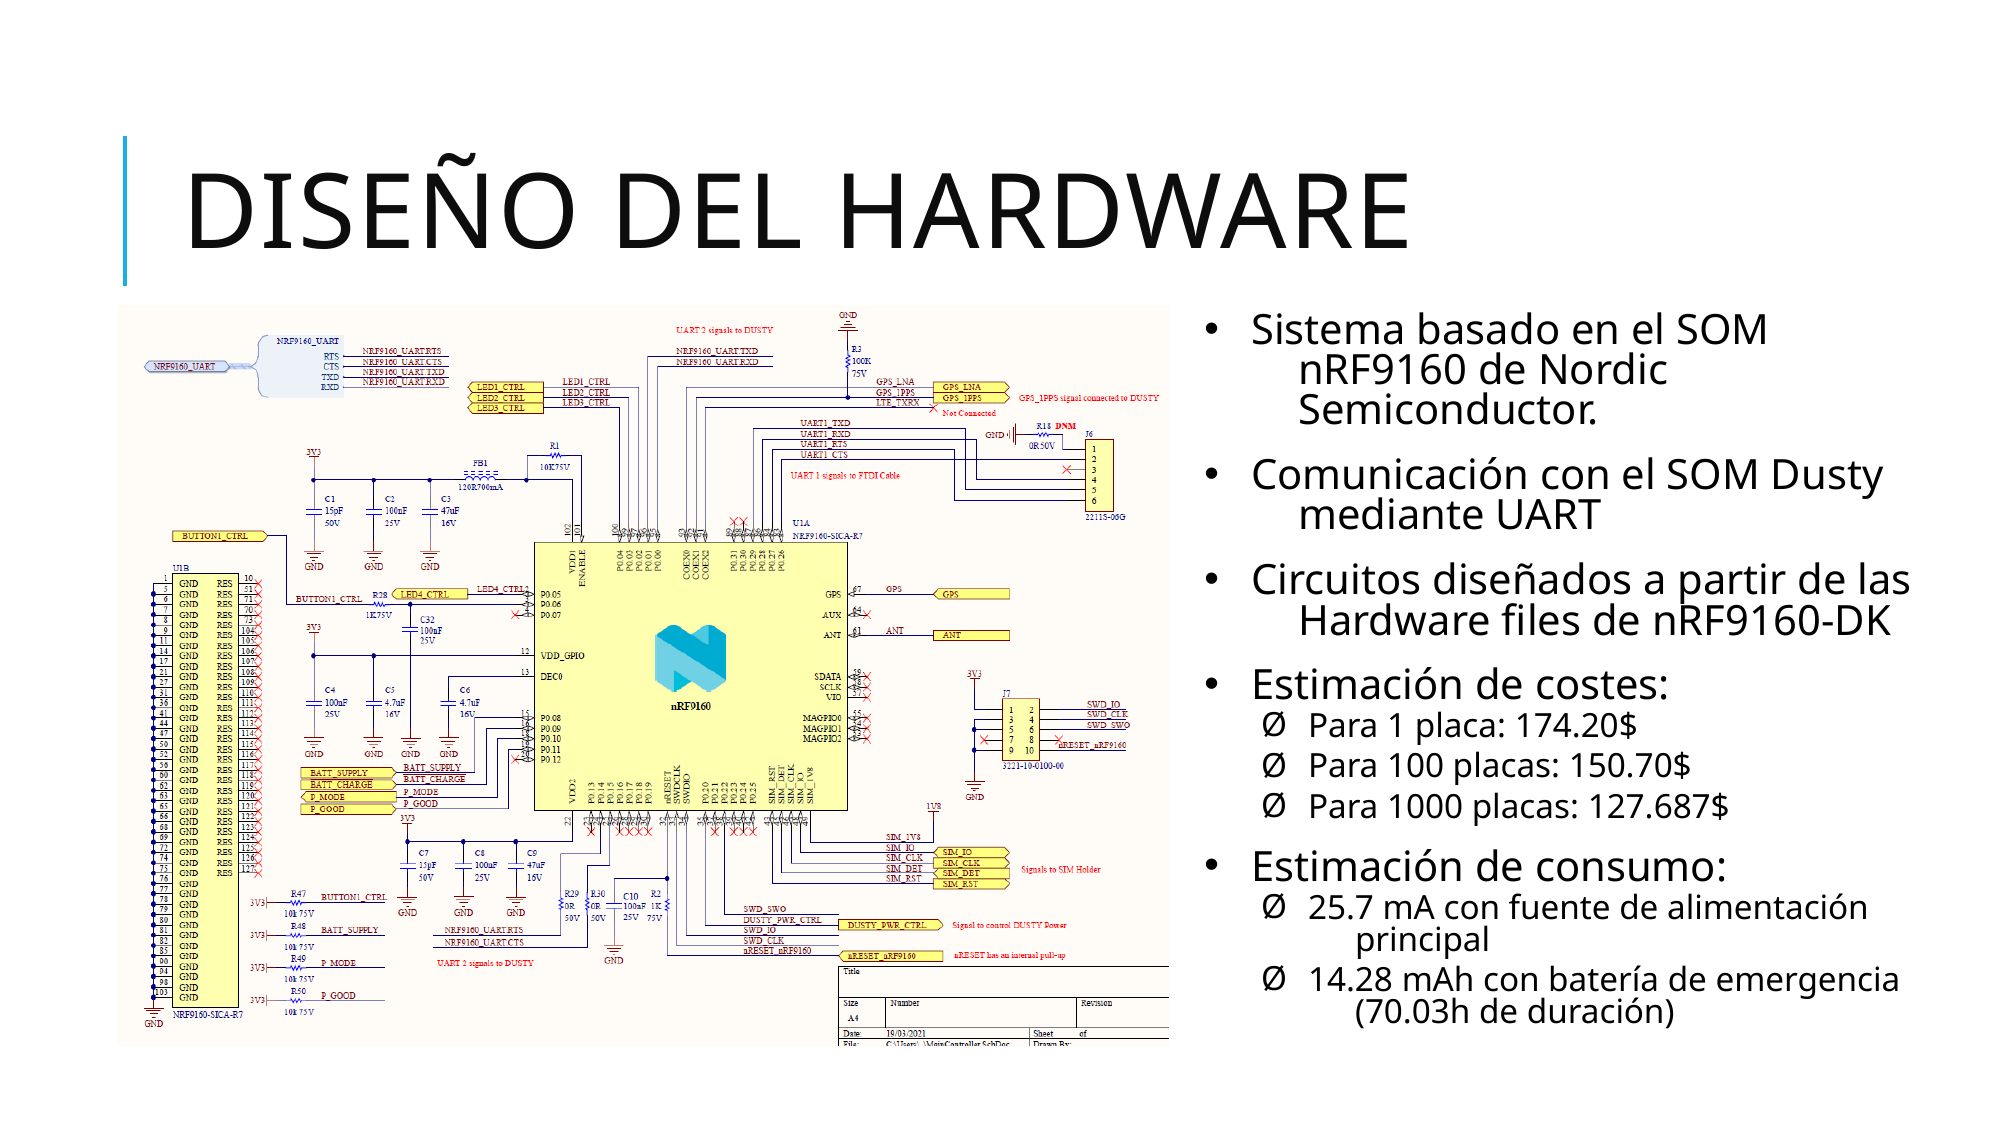

# Diseño del hardware
Sistema basado en el SOM nRF9160 de Nordic Semiconductor.
Comunicación con el SOM Dusty mediante UART
Circuitos diseñados a partir de las Hardware files de nRF9160-DK
Estimación de costes:
Para 1 placa: 174.20$
Para 100 placas: 150.70$
Para 1000 placas: 127.687$
Estimación de consumo:
25.7 mA con fuente de alimentación principal
14.28 mAh con batería de emergencia (70.03h de duración)